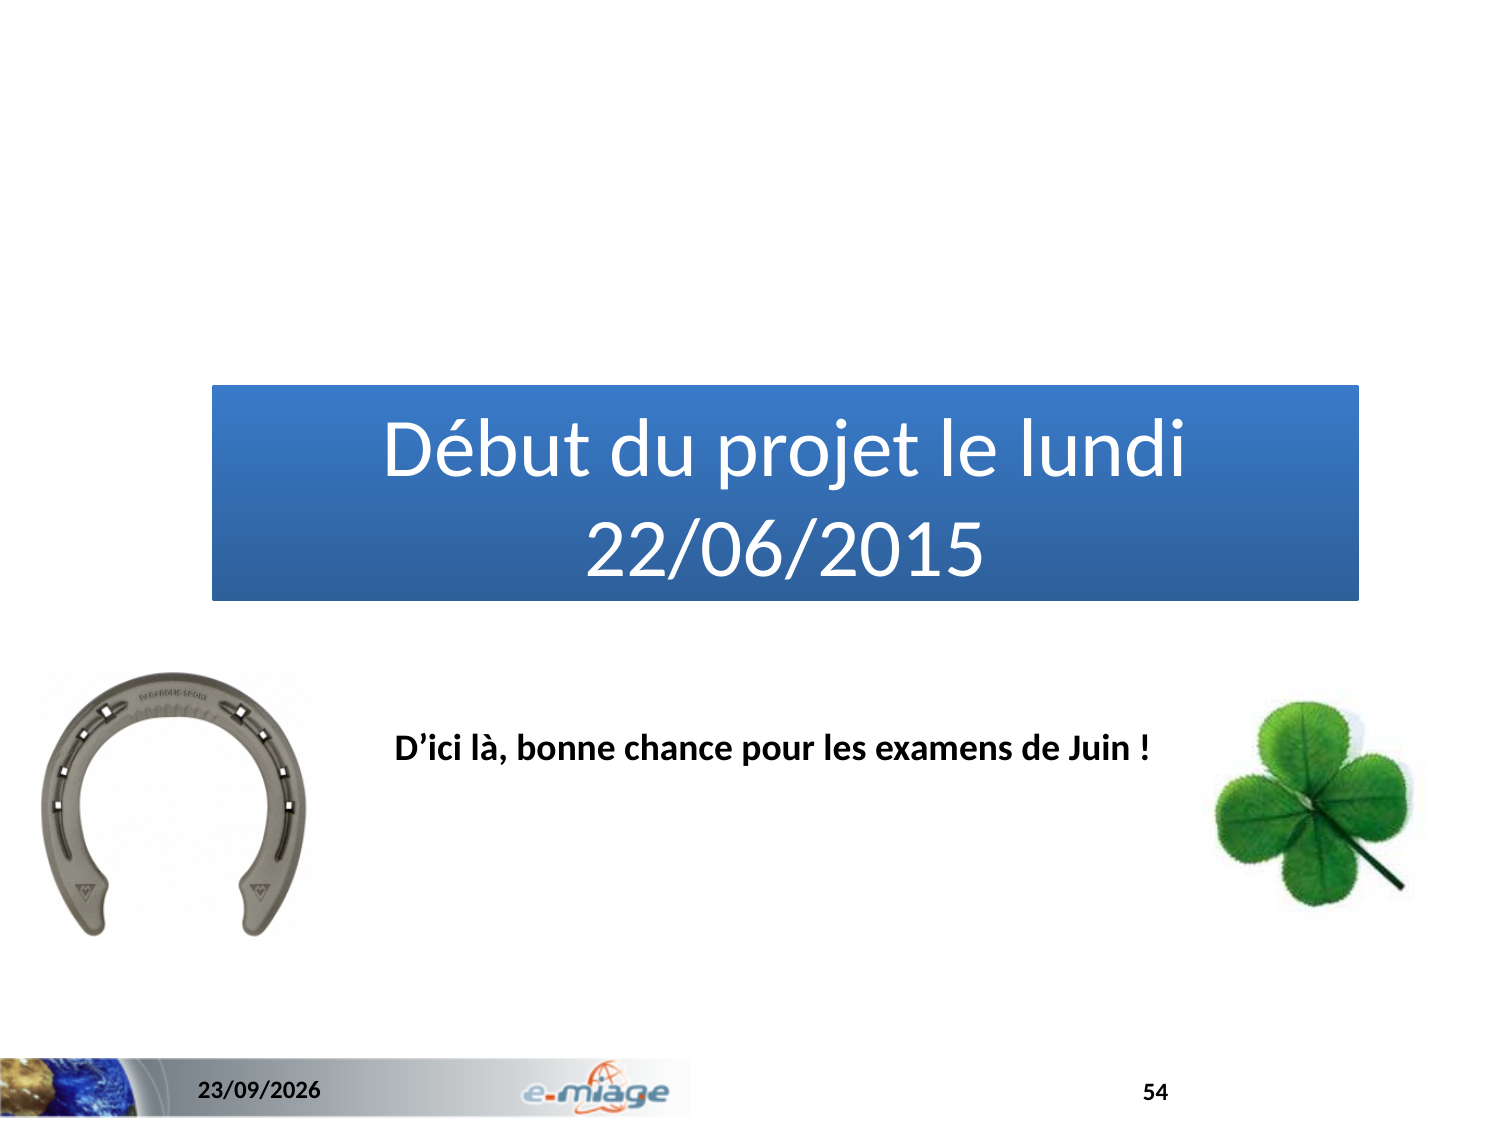

Début du projet le lundi 22/06/2015
D’ici là, bonne chance pour les examens de Juin !